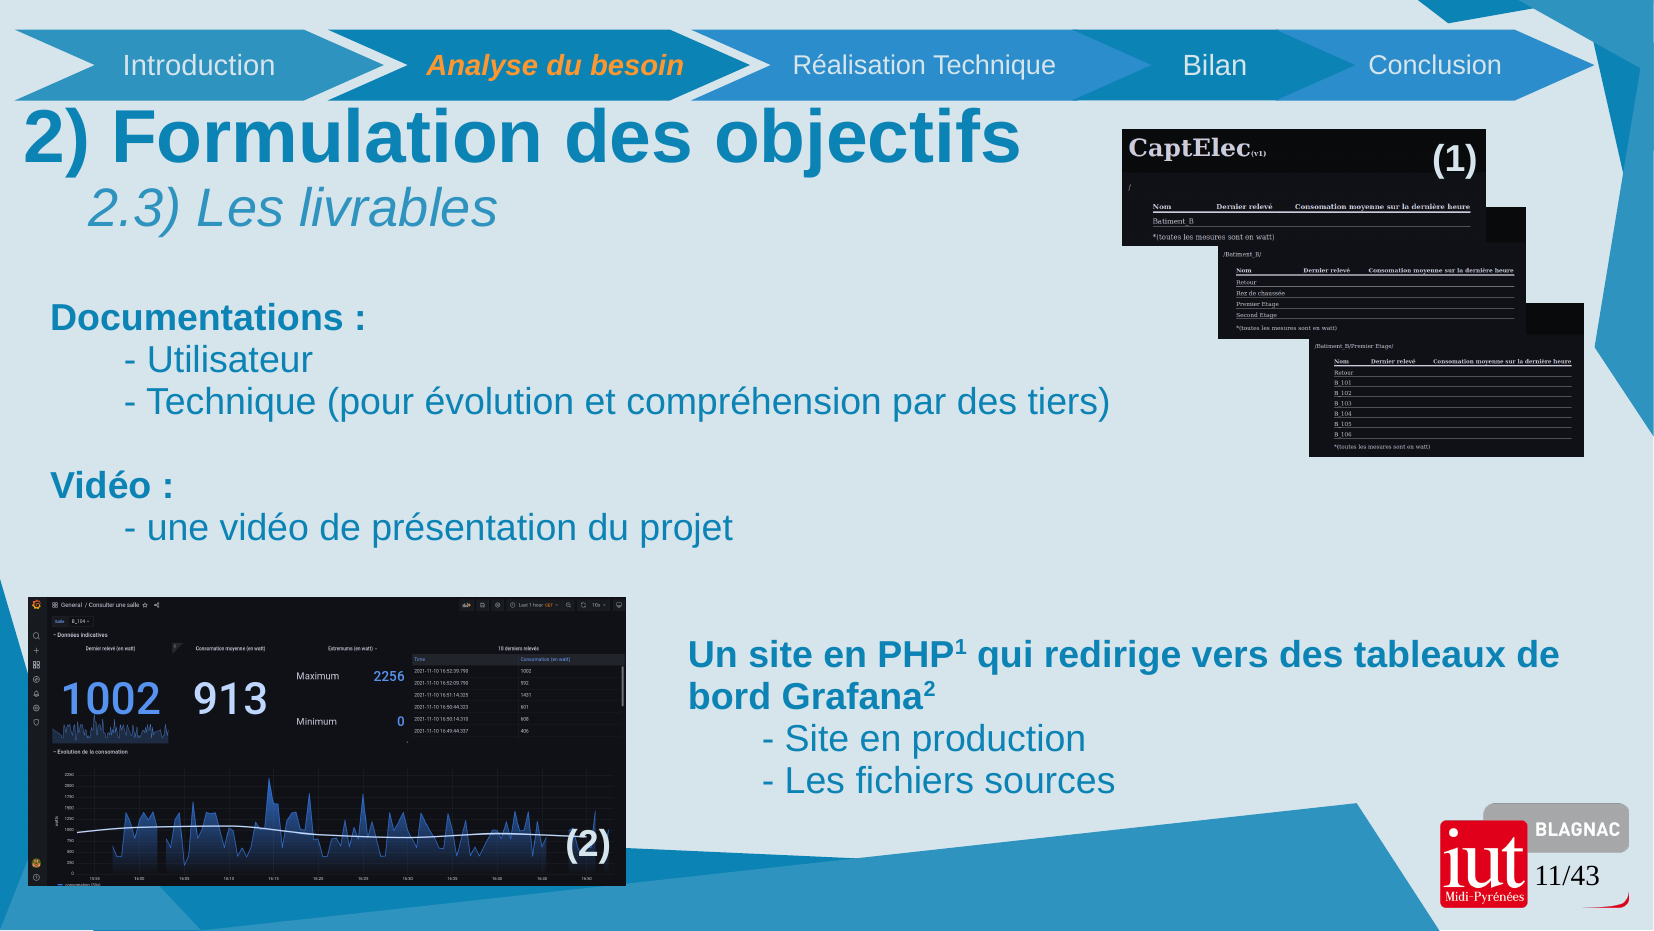

Bilan
Introduction
 Analyse du besoin
Réalisation Technique
Conclusion
# 2) Formulation des objectifs
(1)
2.3) Les livrables
Documentations :
	- Utilisateur
	- Technique (pour évolution et compréhension par des tiers)
Vidéo :
	- une vidéo de présentation du projet
Un site en PHP1 qui redirige vers des tableaux de bord Grafana2
	- Site en production
	- Les fichiers sources
(2)
11